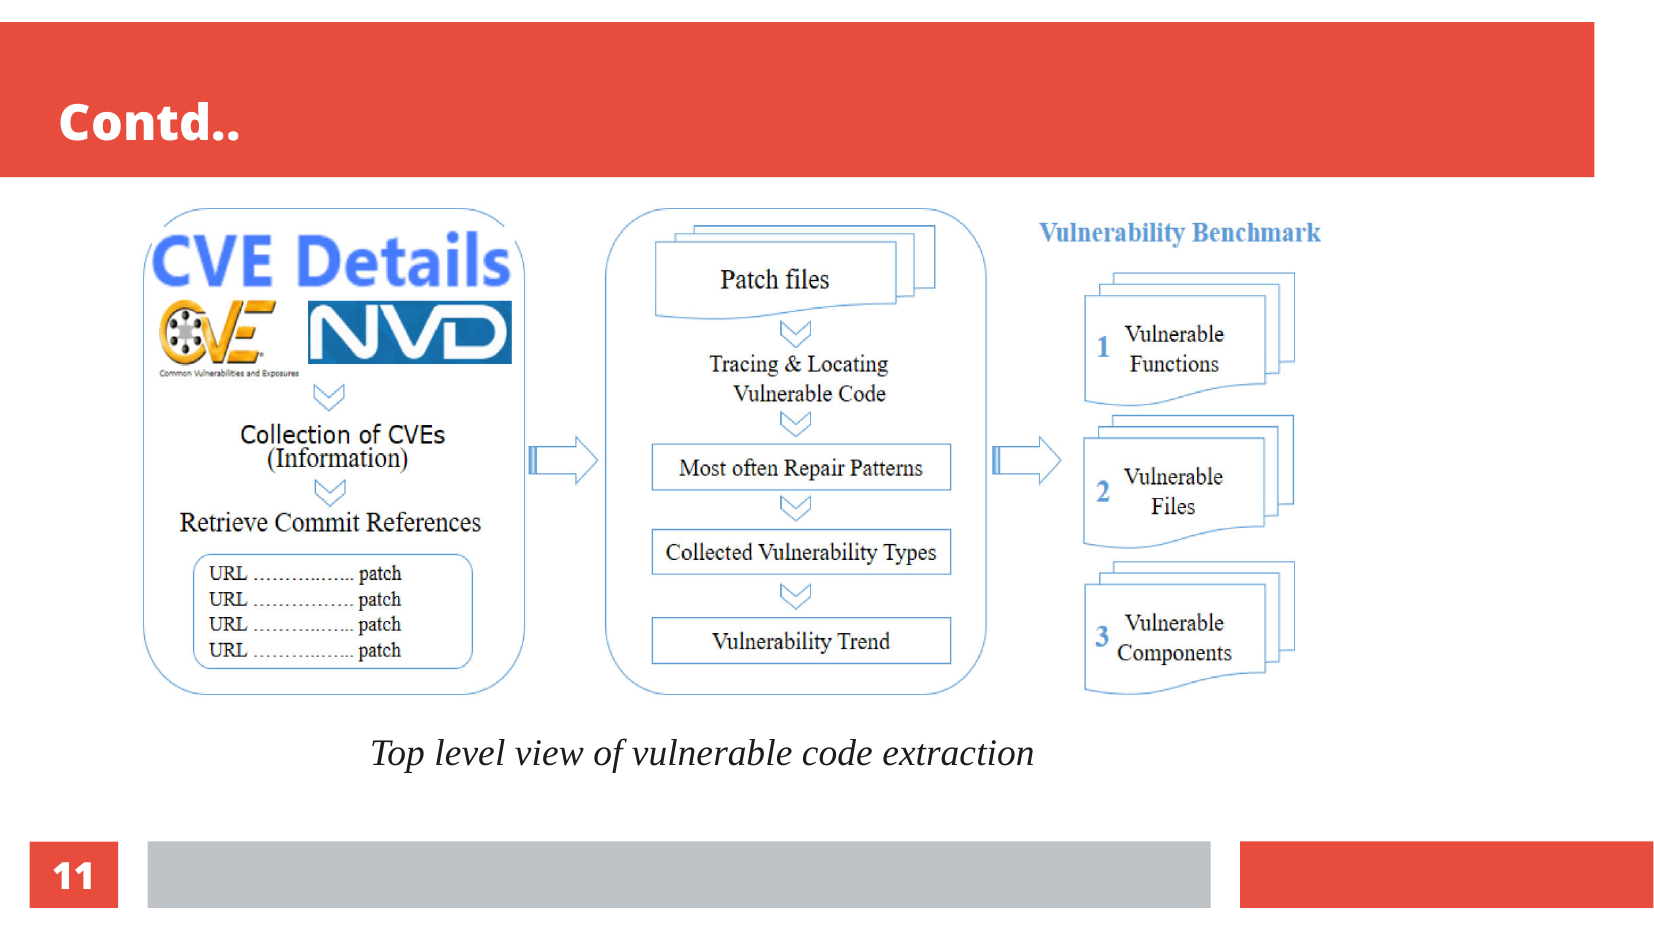

# Contd..
 Top level view of vulnerable code extraction
11